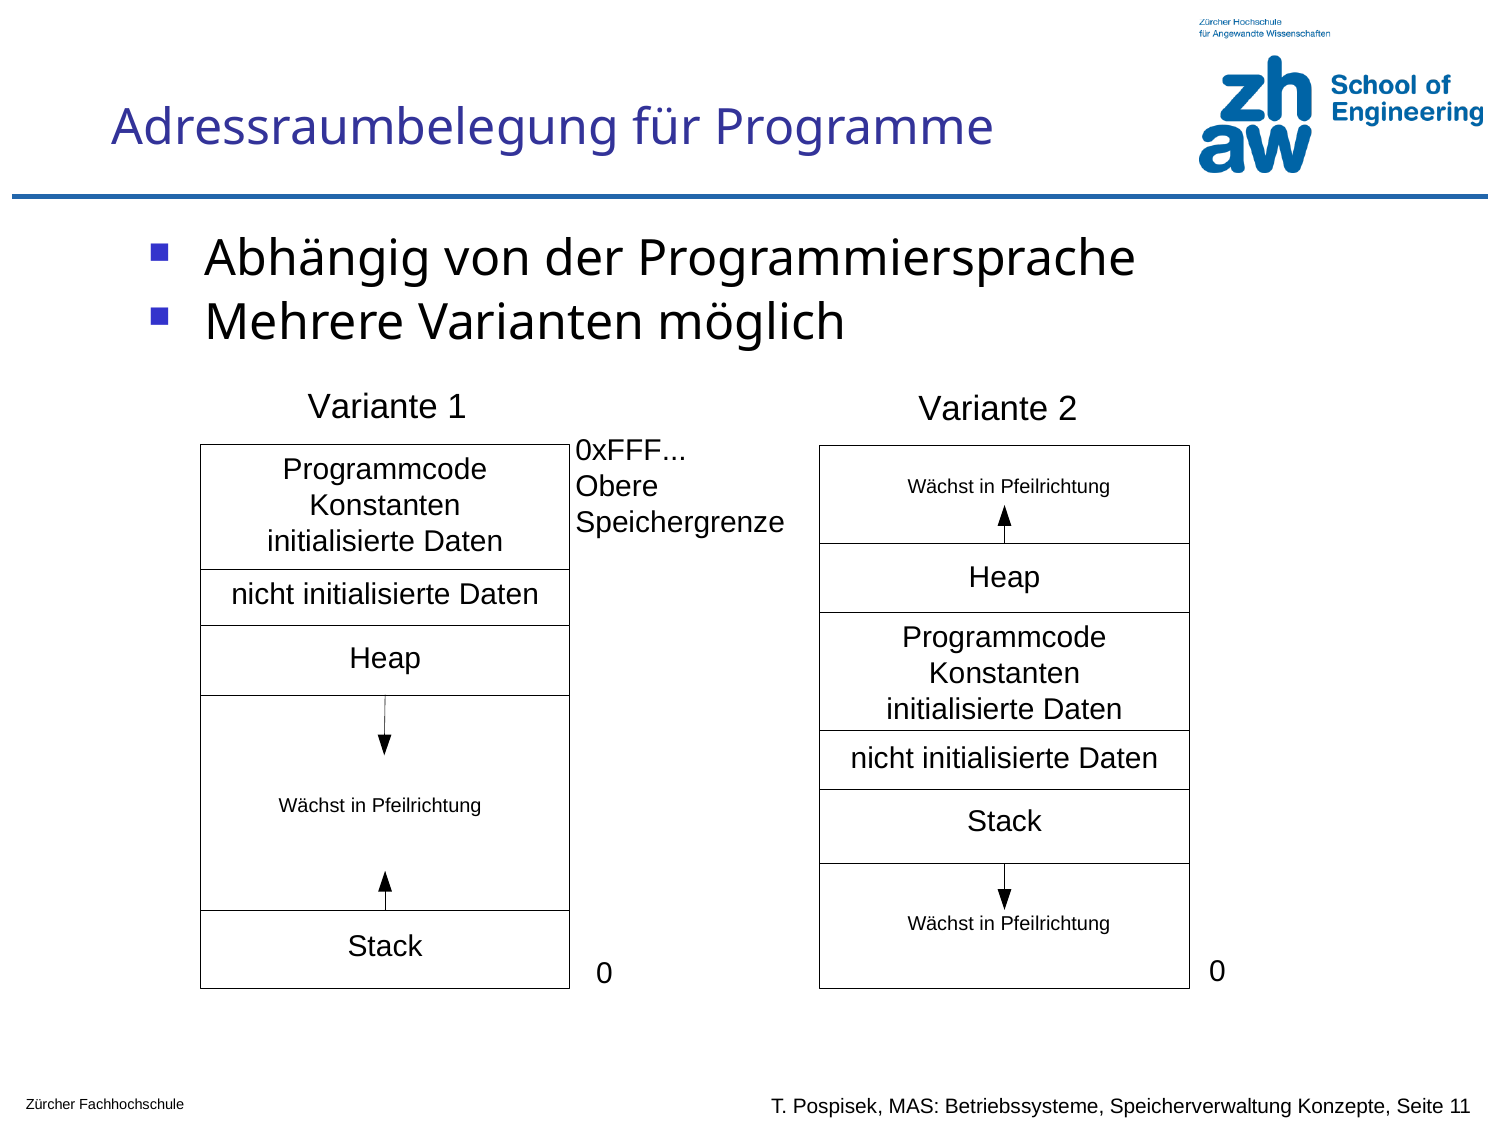

# Adressraumbelegung für Programme
Abhängig von der Programmiersprache
Mehrere Varianten möglich